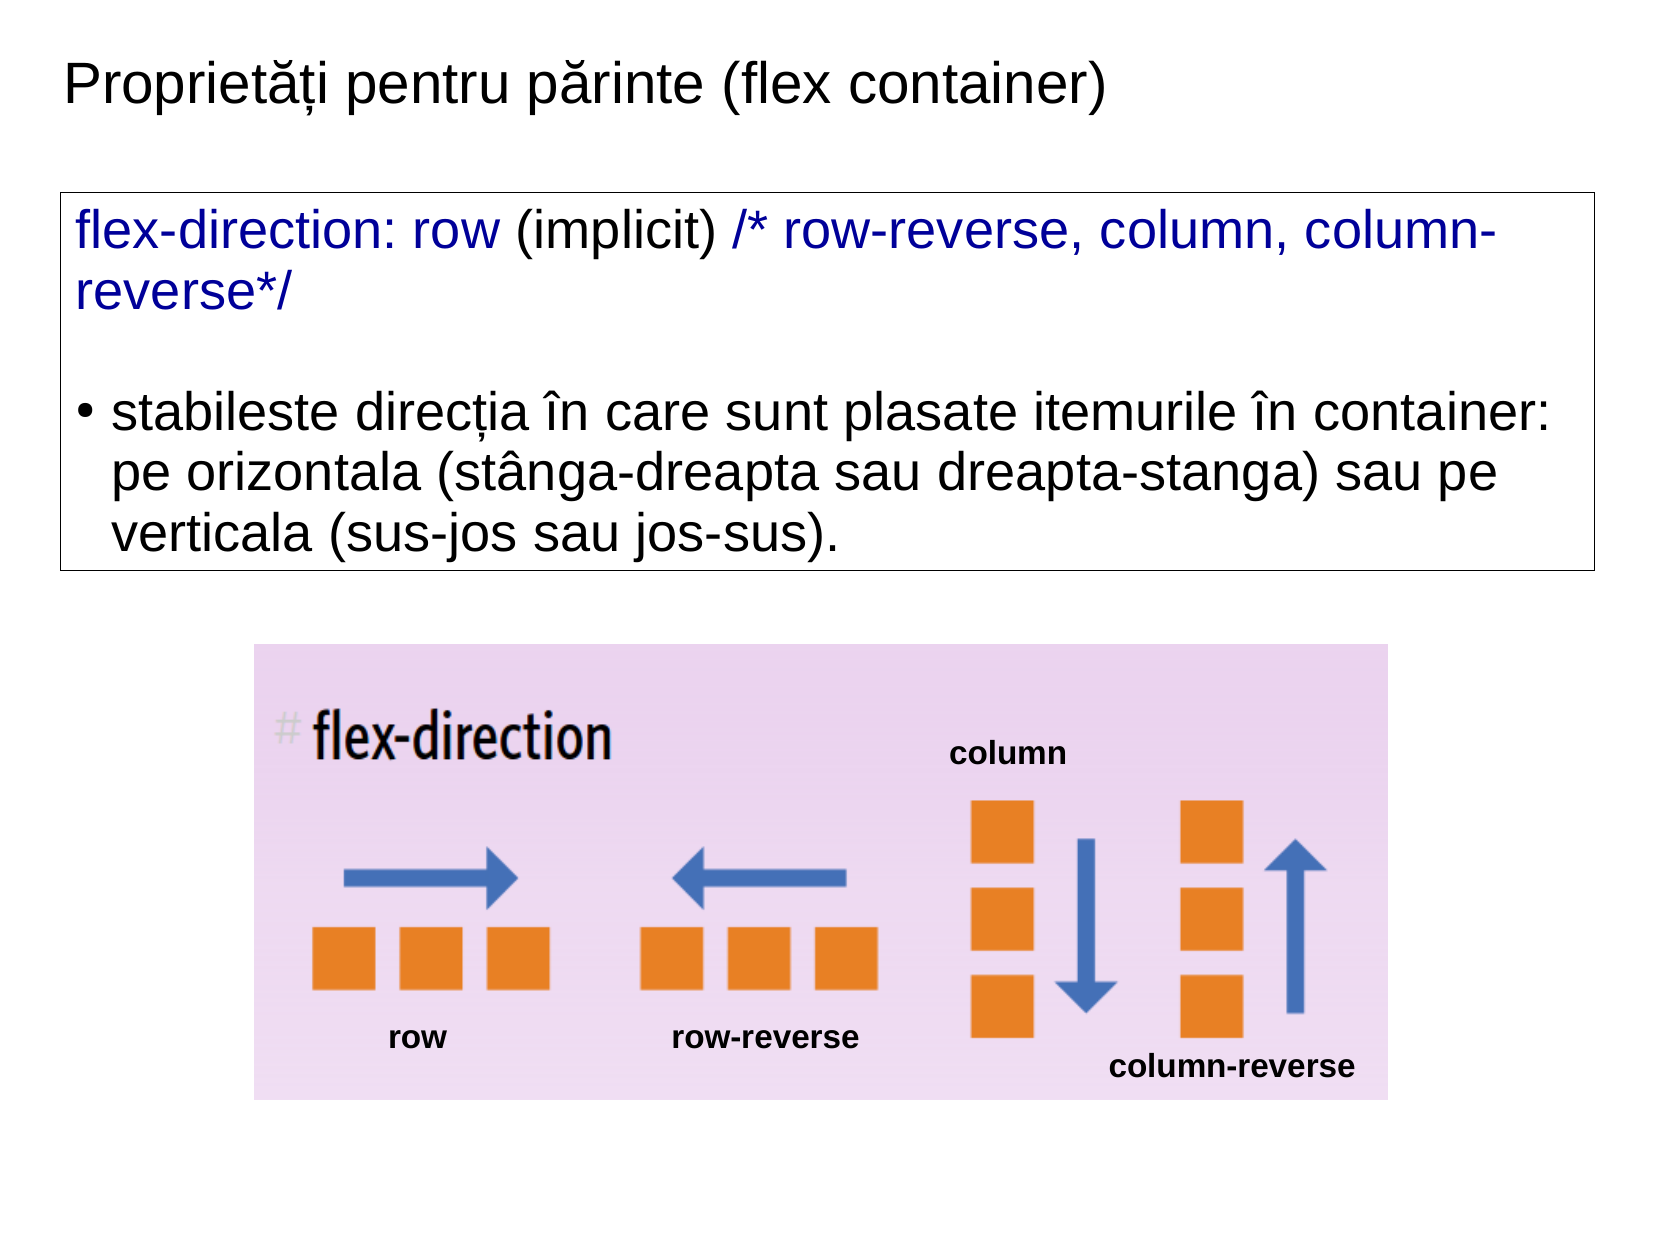

Proprietăți pentru părinte (flex container)
flex-direction: row (implicit) /* row-reverse, column, column-reverse*/
stabileste direcția în care sunt plasate itemurile în container:
pe orizontala (stânga-dreapta sau dreapta-stanga) sau pe verticala (sus-jos sau jos-sus).
column
row
row-reverse
column-reverse